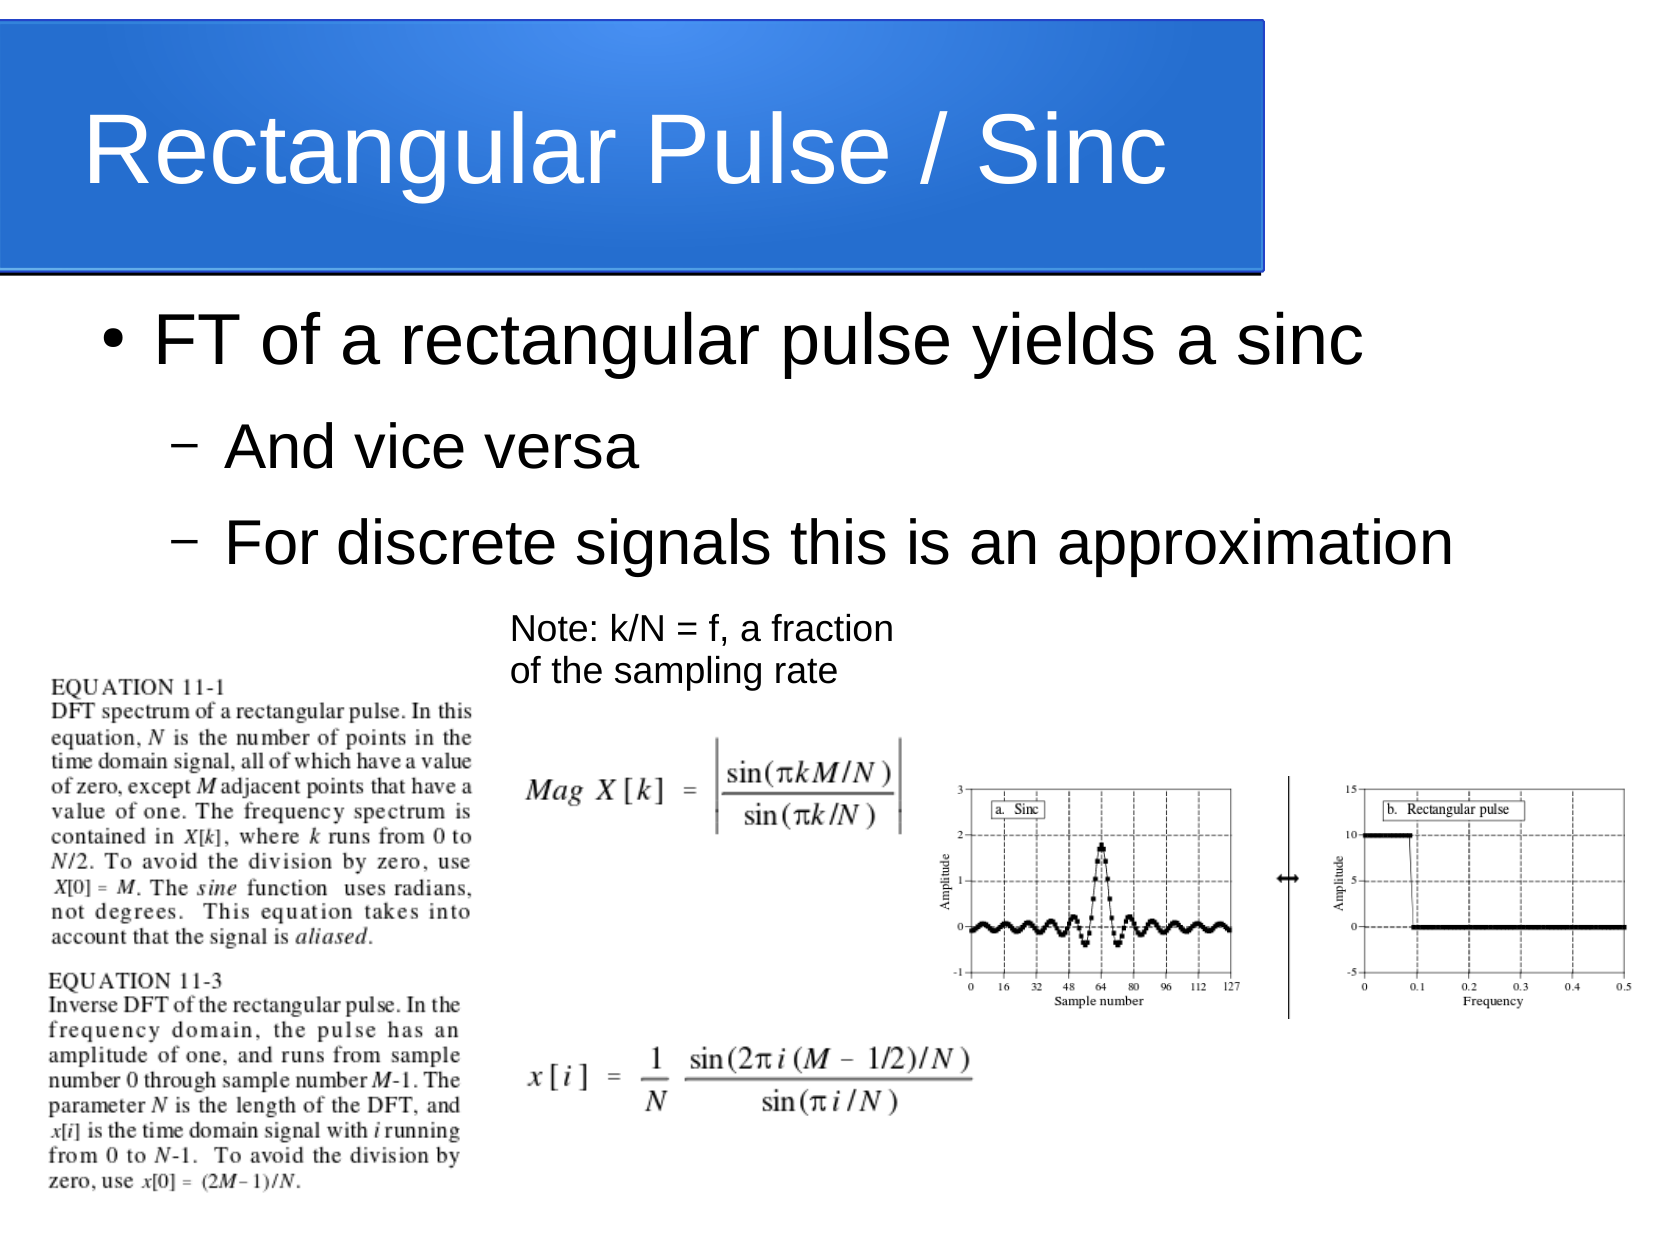

# Rectangular Pulse / Sinc
FT of a rectangular pulse yields a sinc
And vice versa
For discrete signals this is an approximation
Note: k/N = f, a fraction of the sampling rate